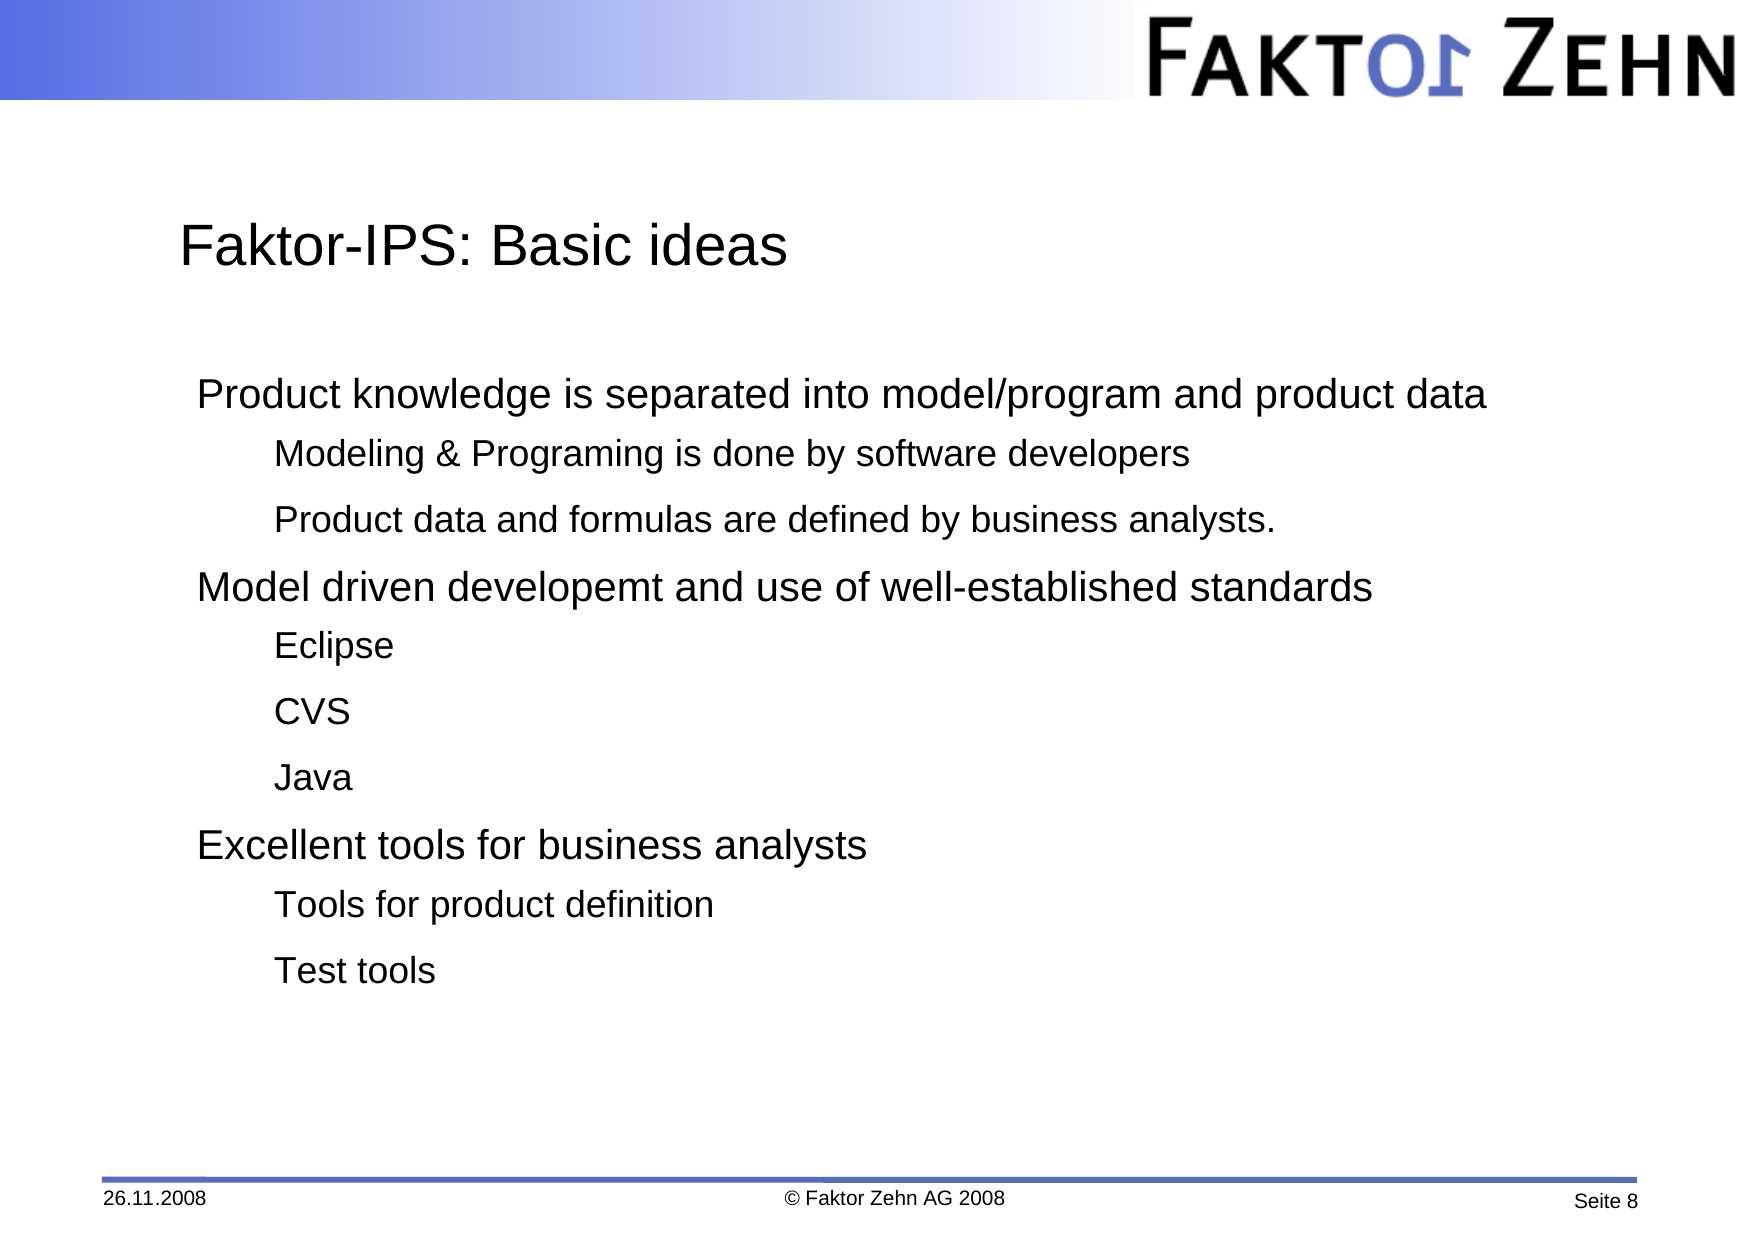

# Faktor-IPS: Basic ideas
Product knowledge is separated into model/program and product data
Modeling & Programing is done by software developers
Product data and formulas are defined by business analysts.
Model driven developemt and use of well-established standards
Eclipse
CVS
Java
Excellent tools for business analysts
Tools for product definition
Test tools